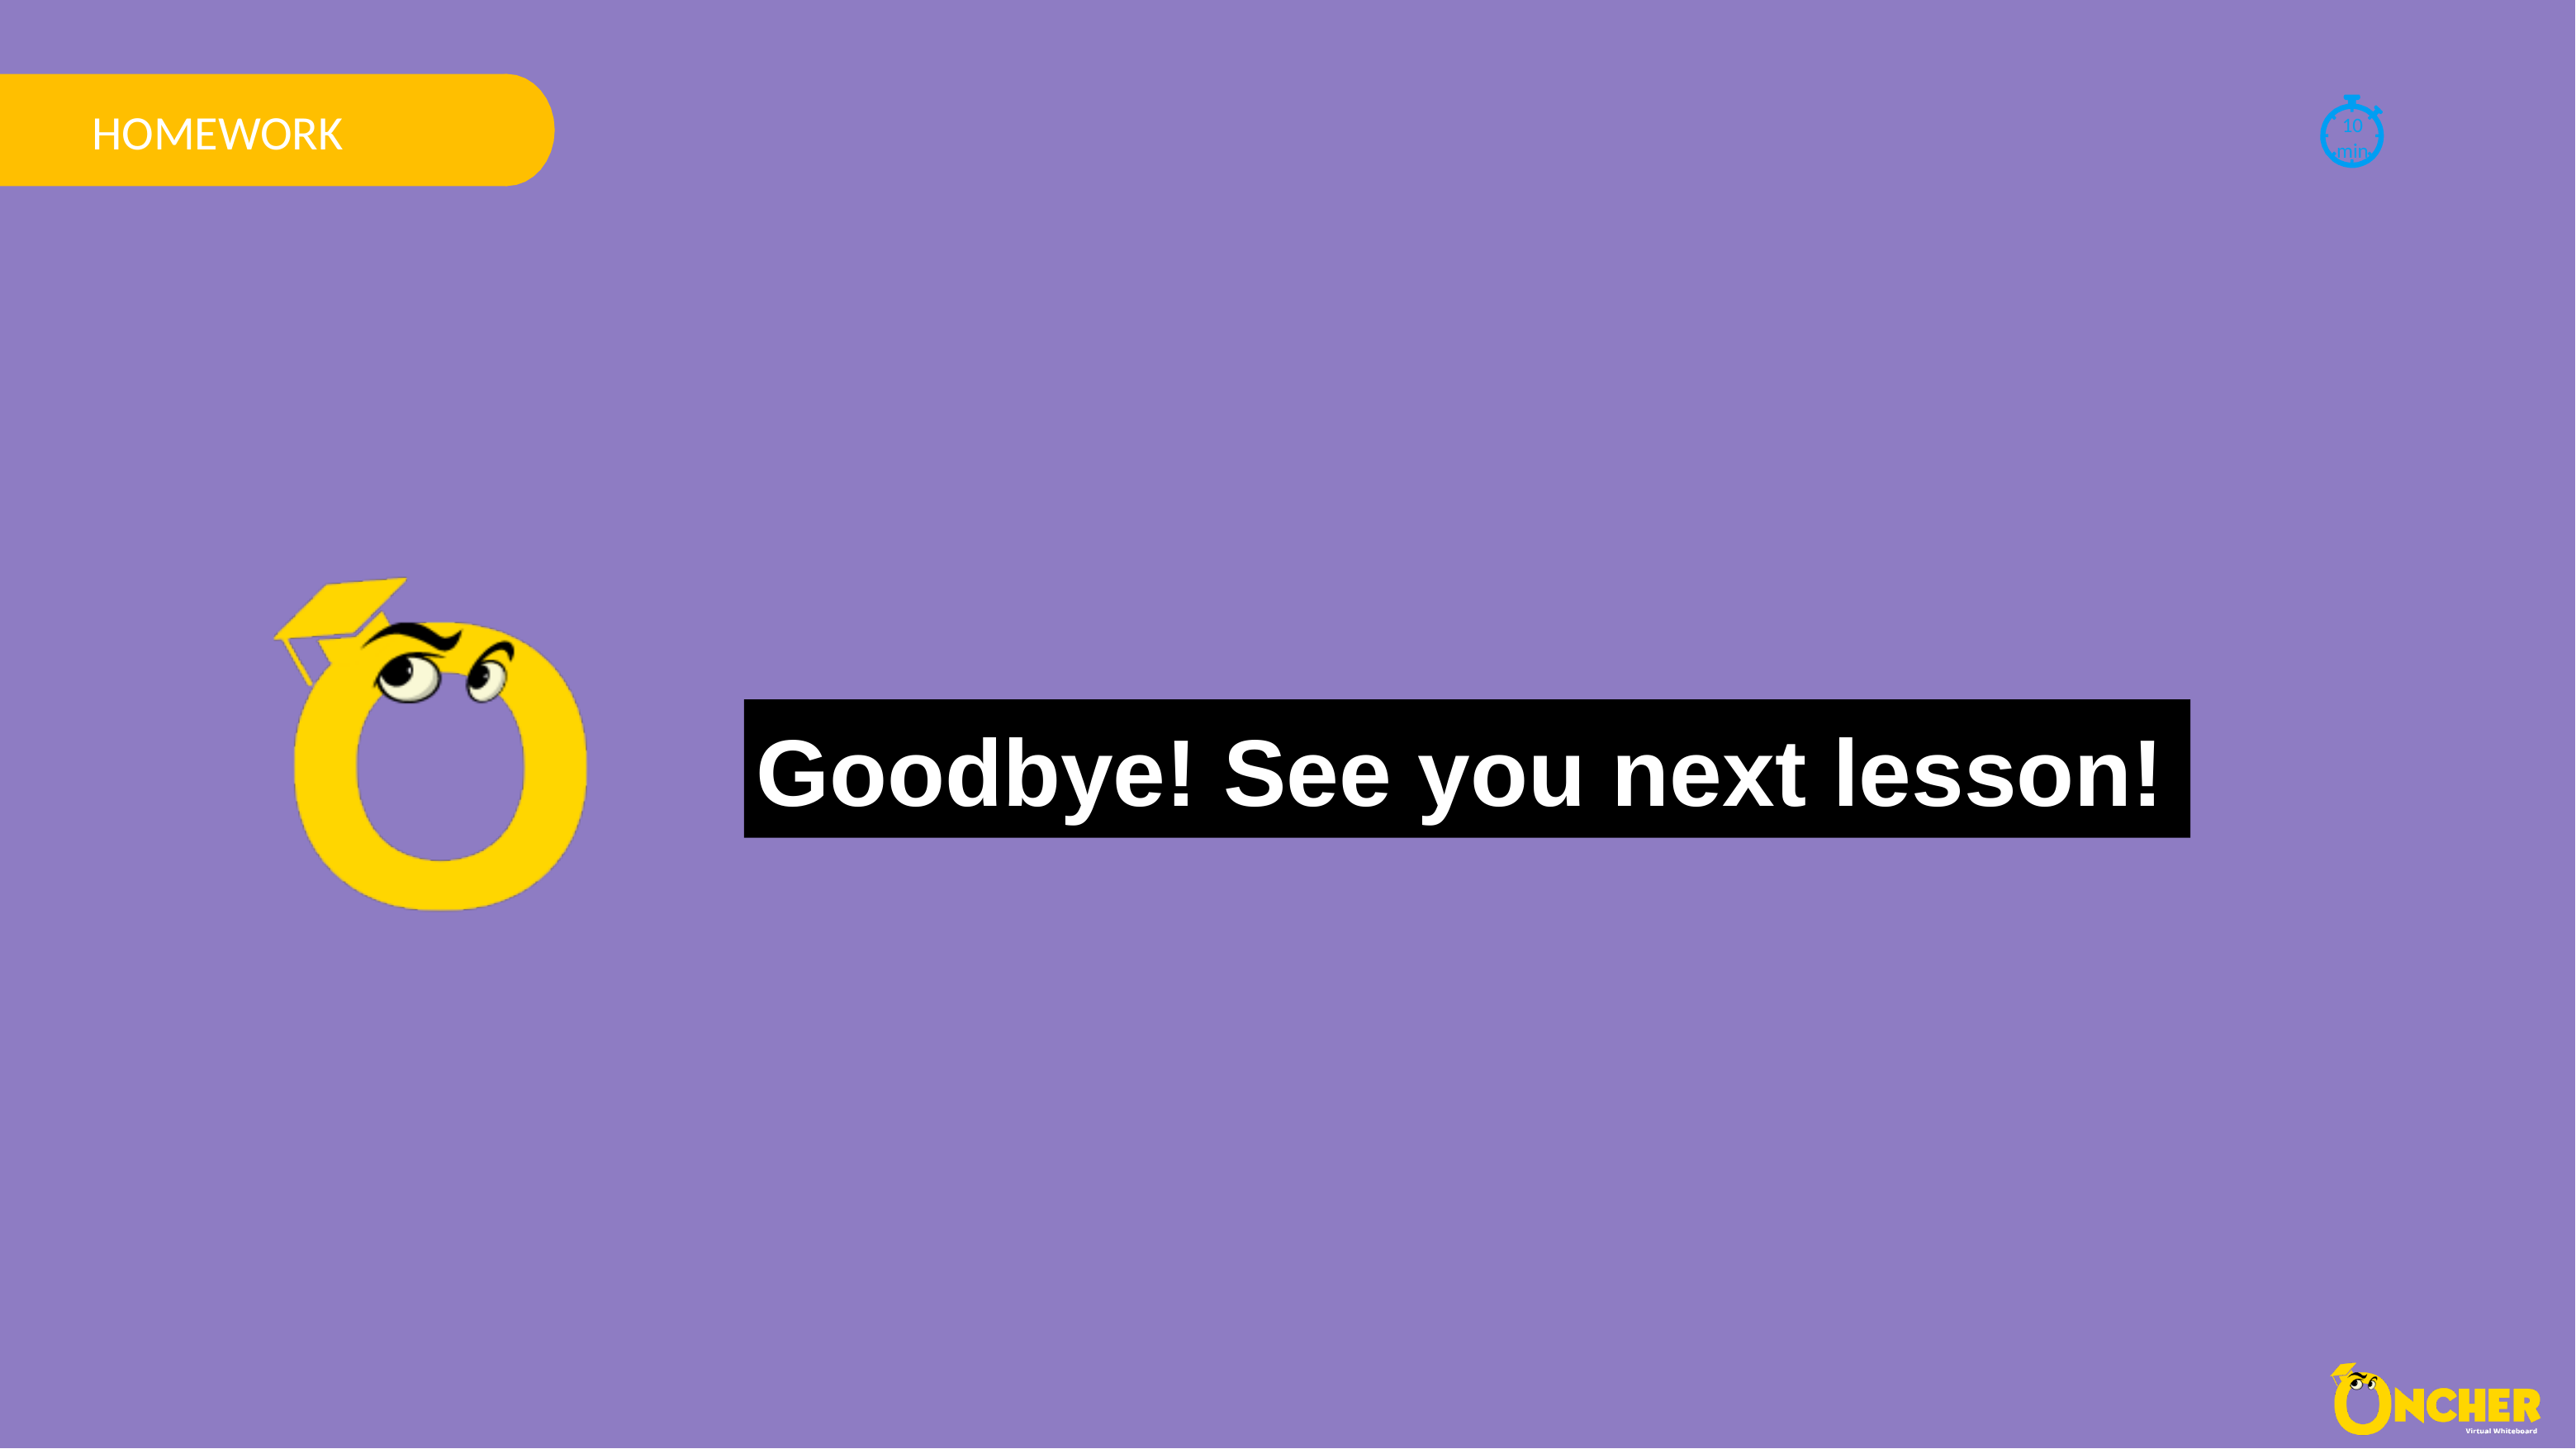

10min
HOMEWORK
Goodbye! See you next lesson!